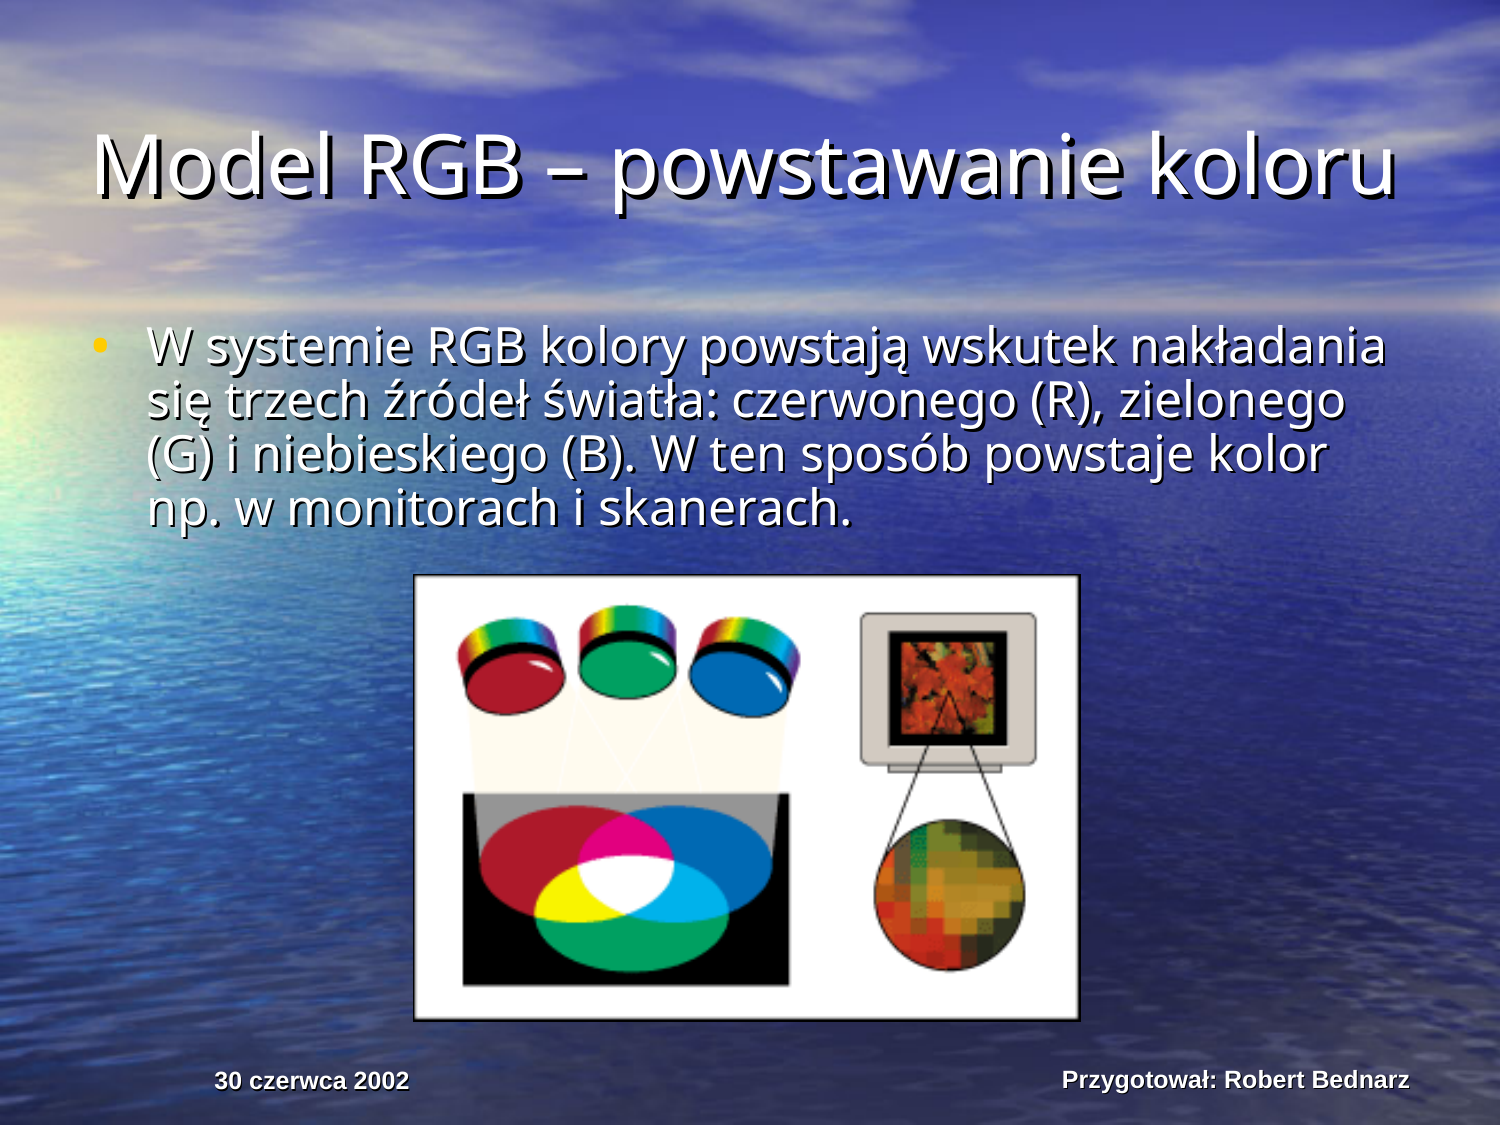

# Model RGB – powstawanie koloru
W systemie RGB kolory powstają wskutek nakładania się trzech źródeł światła: czerwonego (R), zielonego (G) i niebieskiego (B). W ten sposób powstaje kolor np. w monitorach i skanerach.